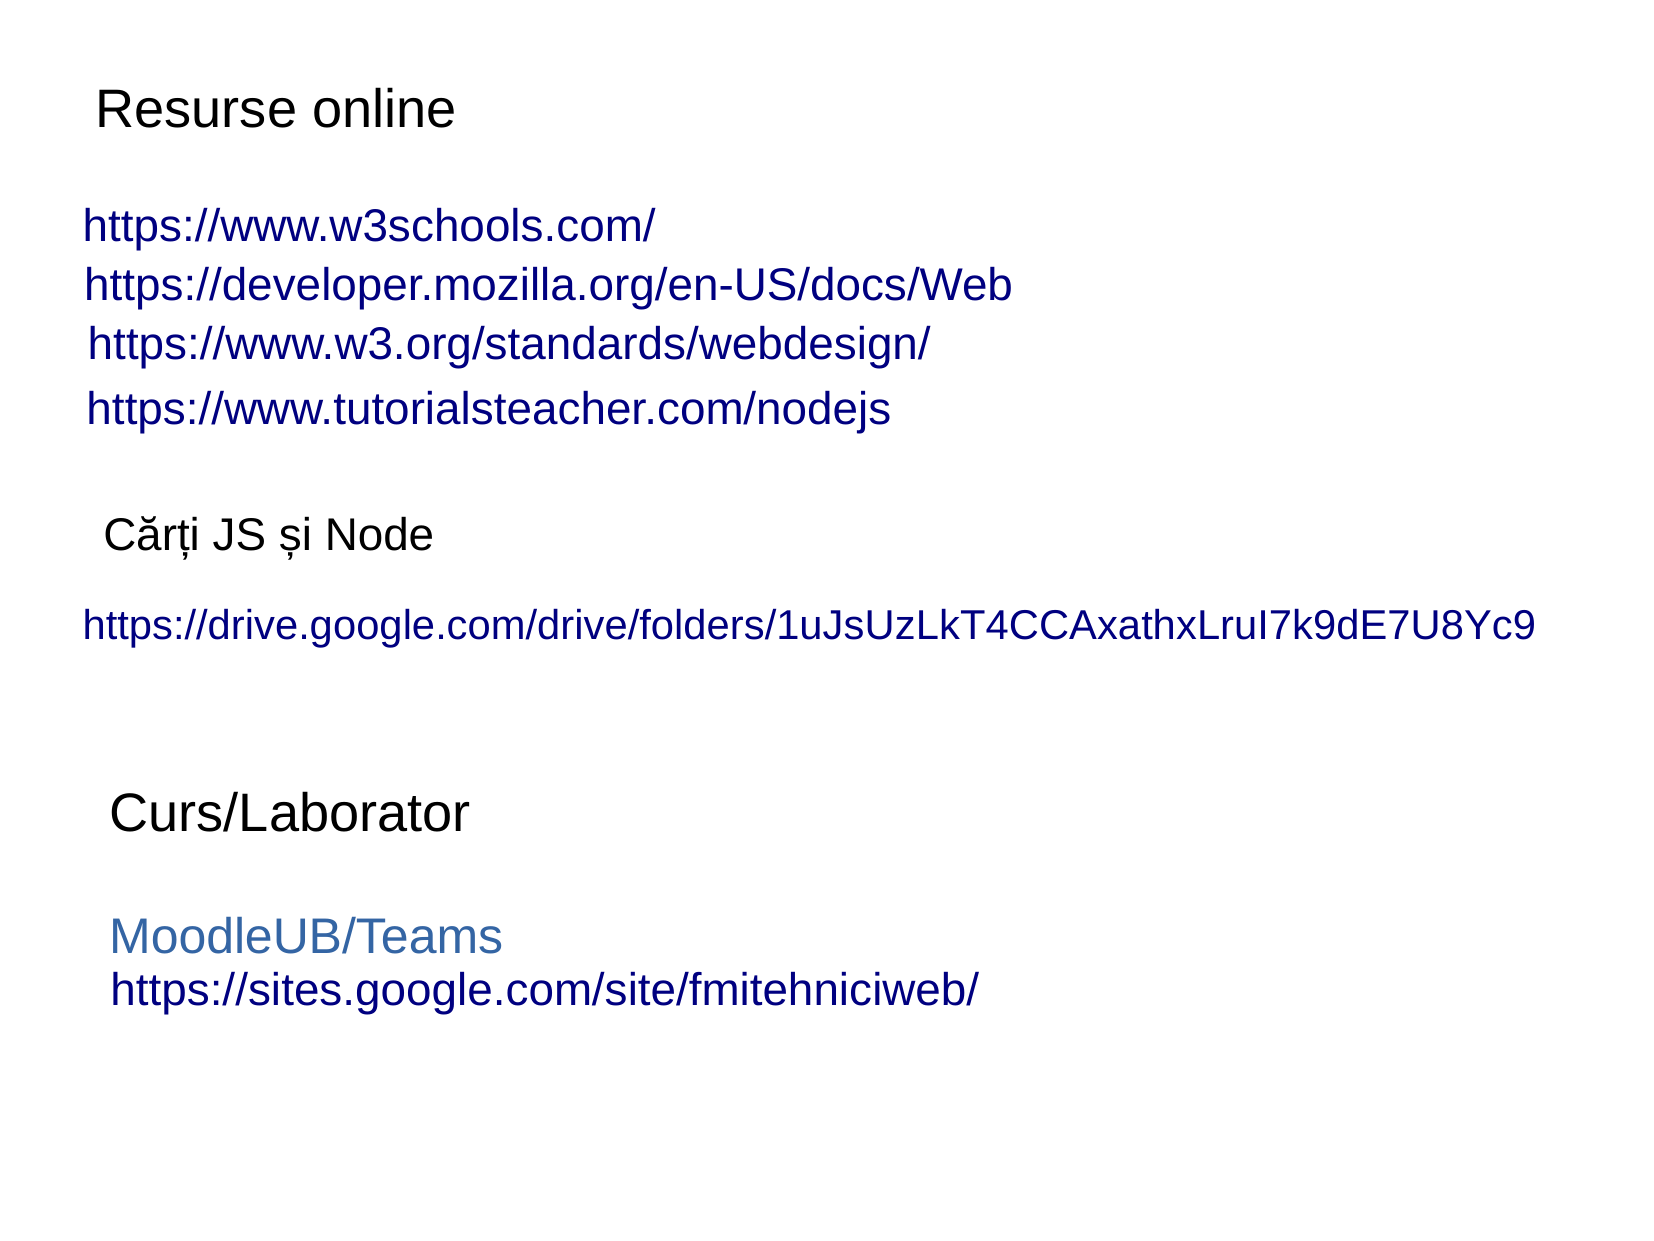

Resurse online
https://www.w3schools.com/
https://developer.mozilla.org/en-US/docs/Web
https://www.w3.org/standards/webdesign/
https://www.tutorialsteacher.com/nodejs
Cărți JS și Node
https://drive.google.com/drive/folders/1uJsUzLkT4CCAxathxLruI7k9dE7U8Yc9
Curs/Laborator
MoodleUB/Teams
https://sites.google.com/site/fmitehniciweb/